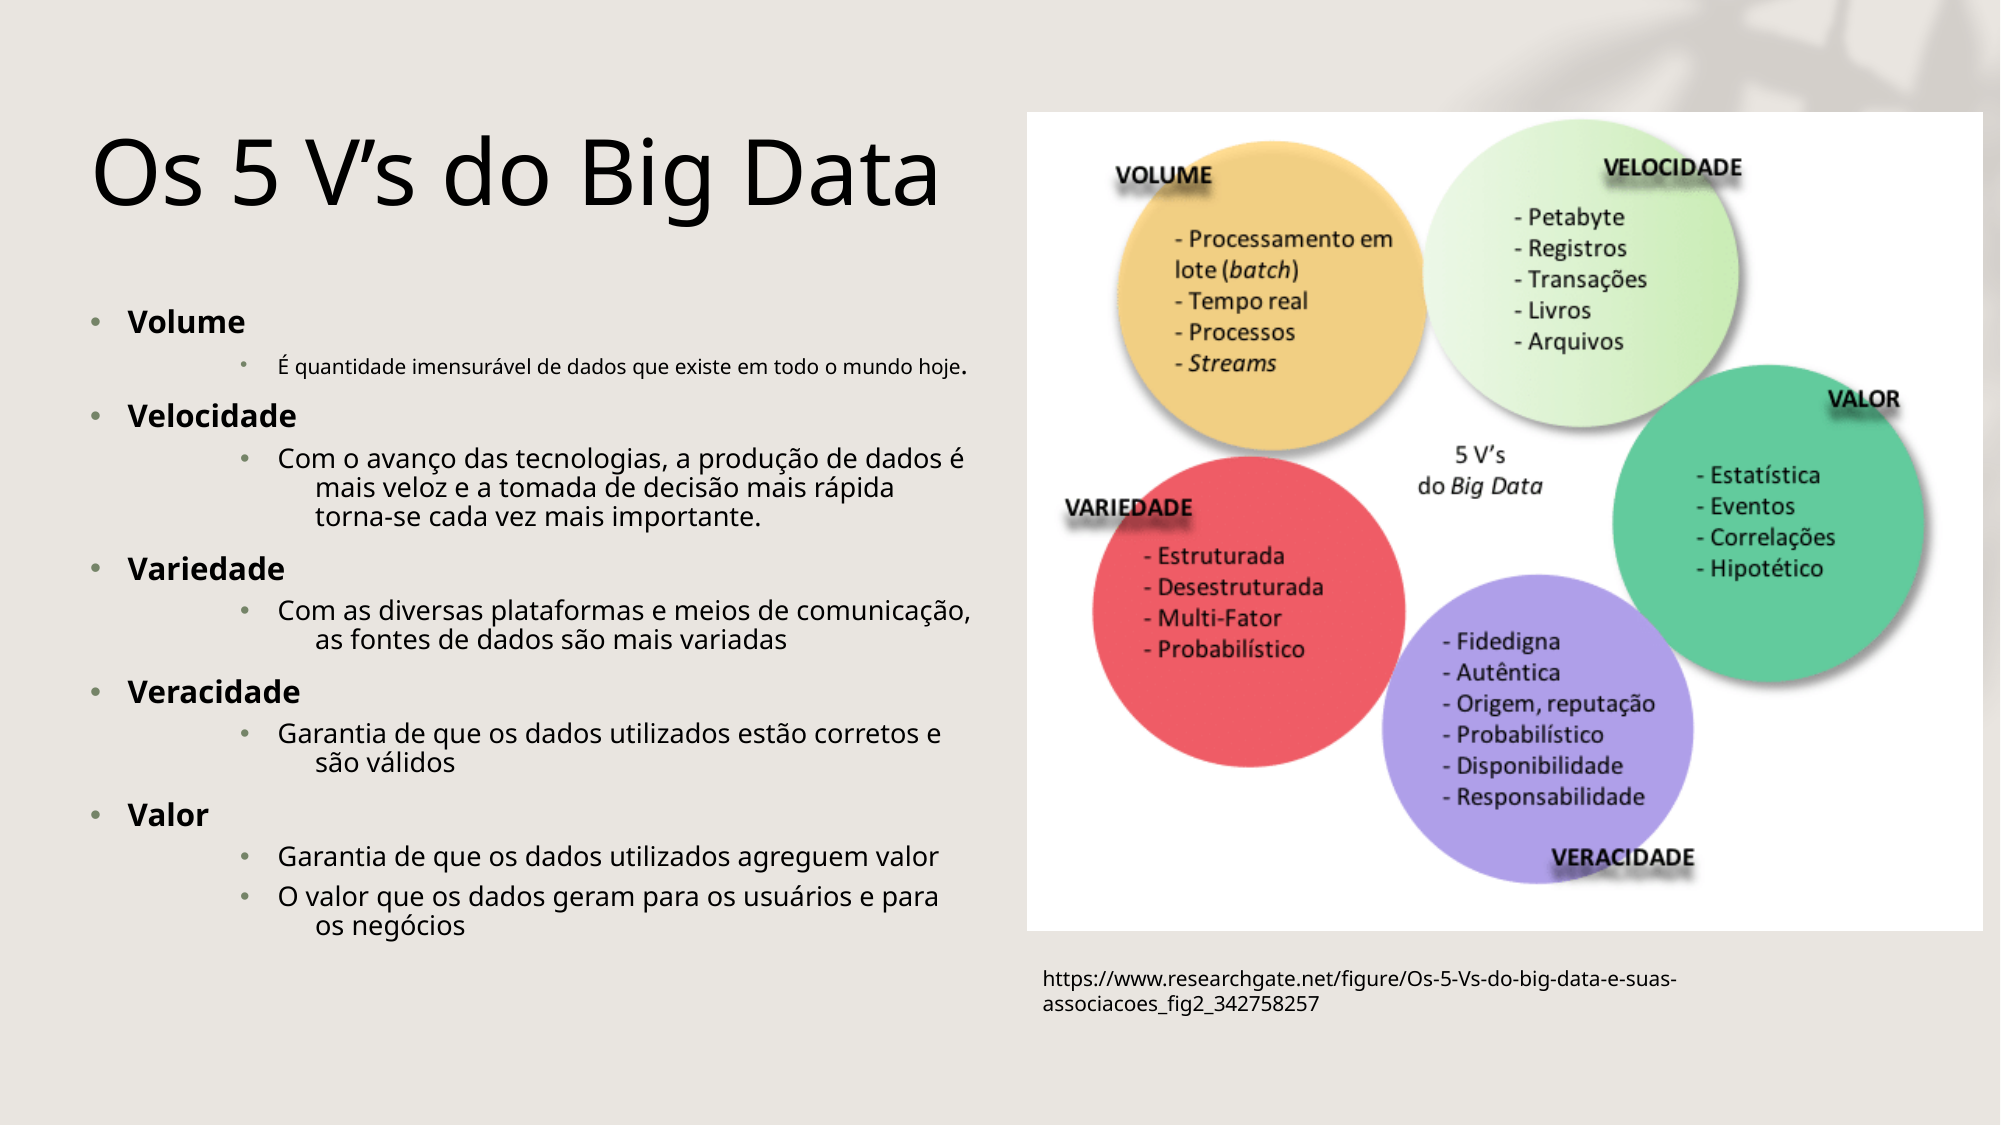

# Os 5 V’s do Big Data
Volume
É quantidade imensurável de dados que existe em todo o mundo hoje.
Velocidade
Com o avanço das tecnologias, a produção de dados é mais veloz e a tomada de decisão mais rápida torna-se cada vez mais importante.
Variedade
Com as diversas plataformas e meios de comunicação, as fontes de dados são mais variadas
Veracidade
Garantia de que os dados utilizados estão corretos e são válidos
Valor
Garantia de que os dados utilizados agreguem valor
O valor que os dados geram para os usuários e para os negócios
https://www.researchgate.net/figure/Os-5-Vs-do-big-data-e-suas-associacoes_fig2_342758257